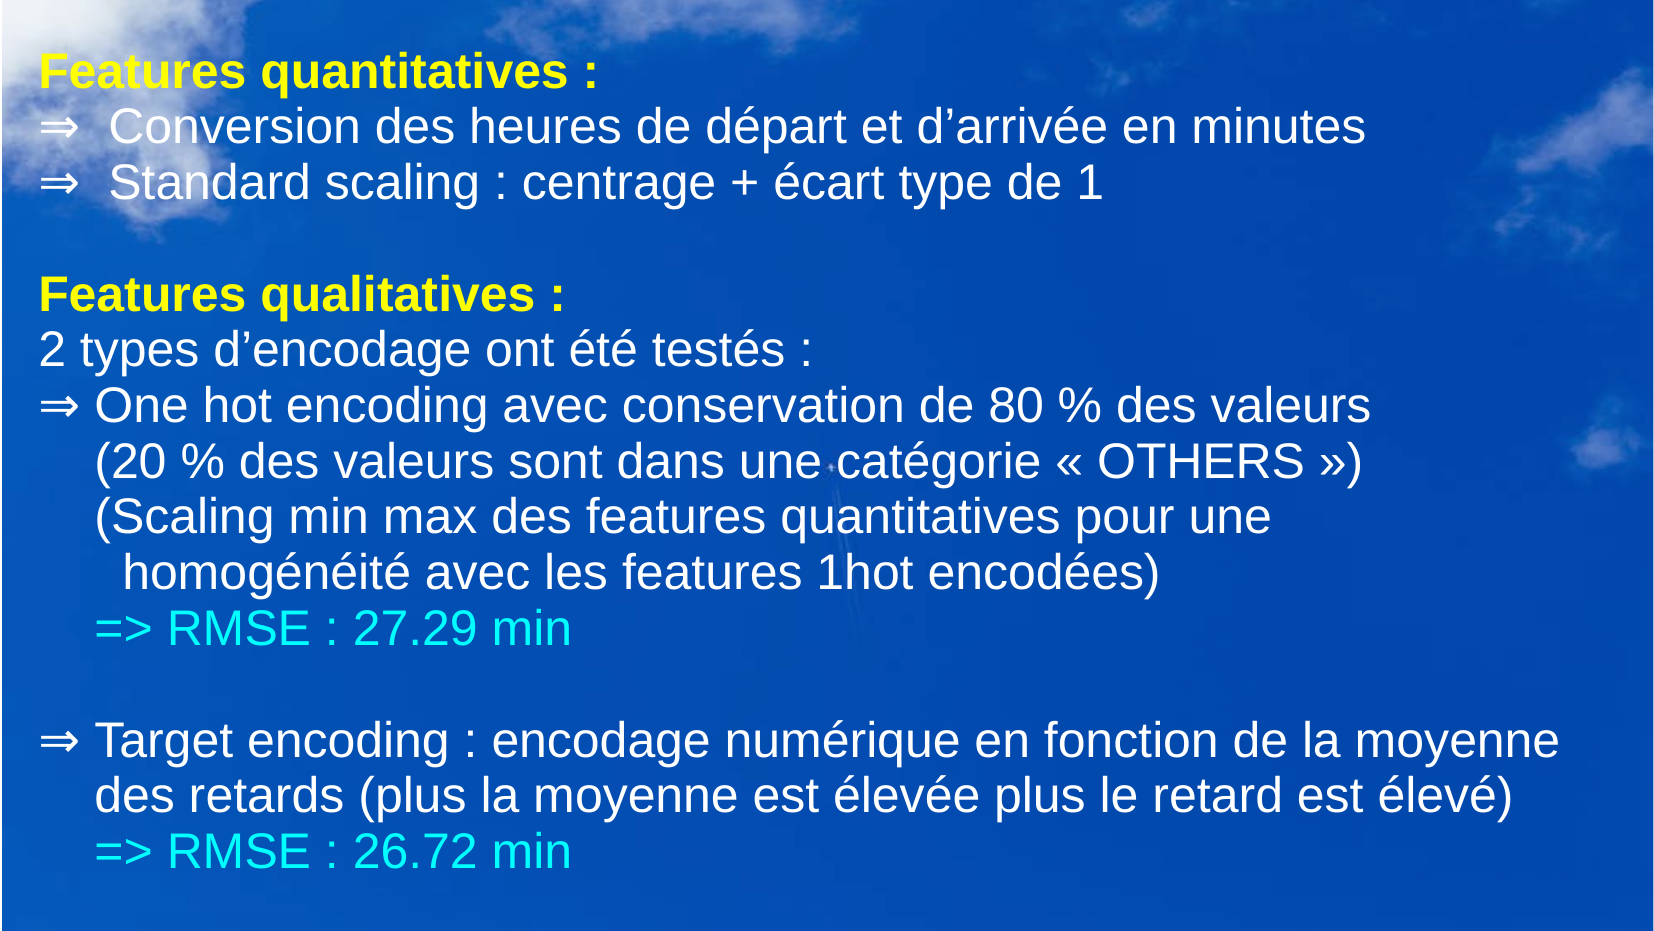

Features quantitatives :
⇒ Conversion des heures de départ et d’arrivée en minutes
⇒ Standard scaling : centrage + écart type de 1
Features qualitatives :
2 types d’encodage ont été testés :
⇒ One hot encoding avec conservation de 80 % des valeurs
 (20 % des valeurs sont dans une catégorie « OTHERS »)
 (Scaling min max des features quantitatives pour une
 homogénéité avec les features 1hot encodées)
 => RMSE : 27.29 min
⇒ Target encoding : encodage numérique en fonction de la moyenne
 des retards (plus la moyenne est élevée plus le retard est élevé)
 => RMSE : 26.72 min